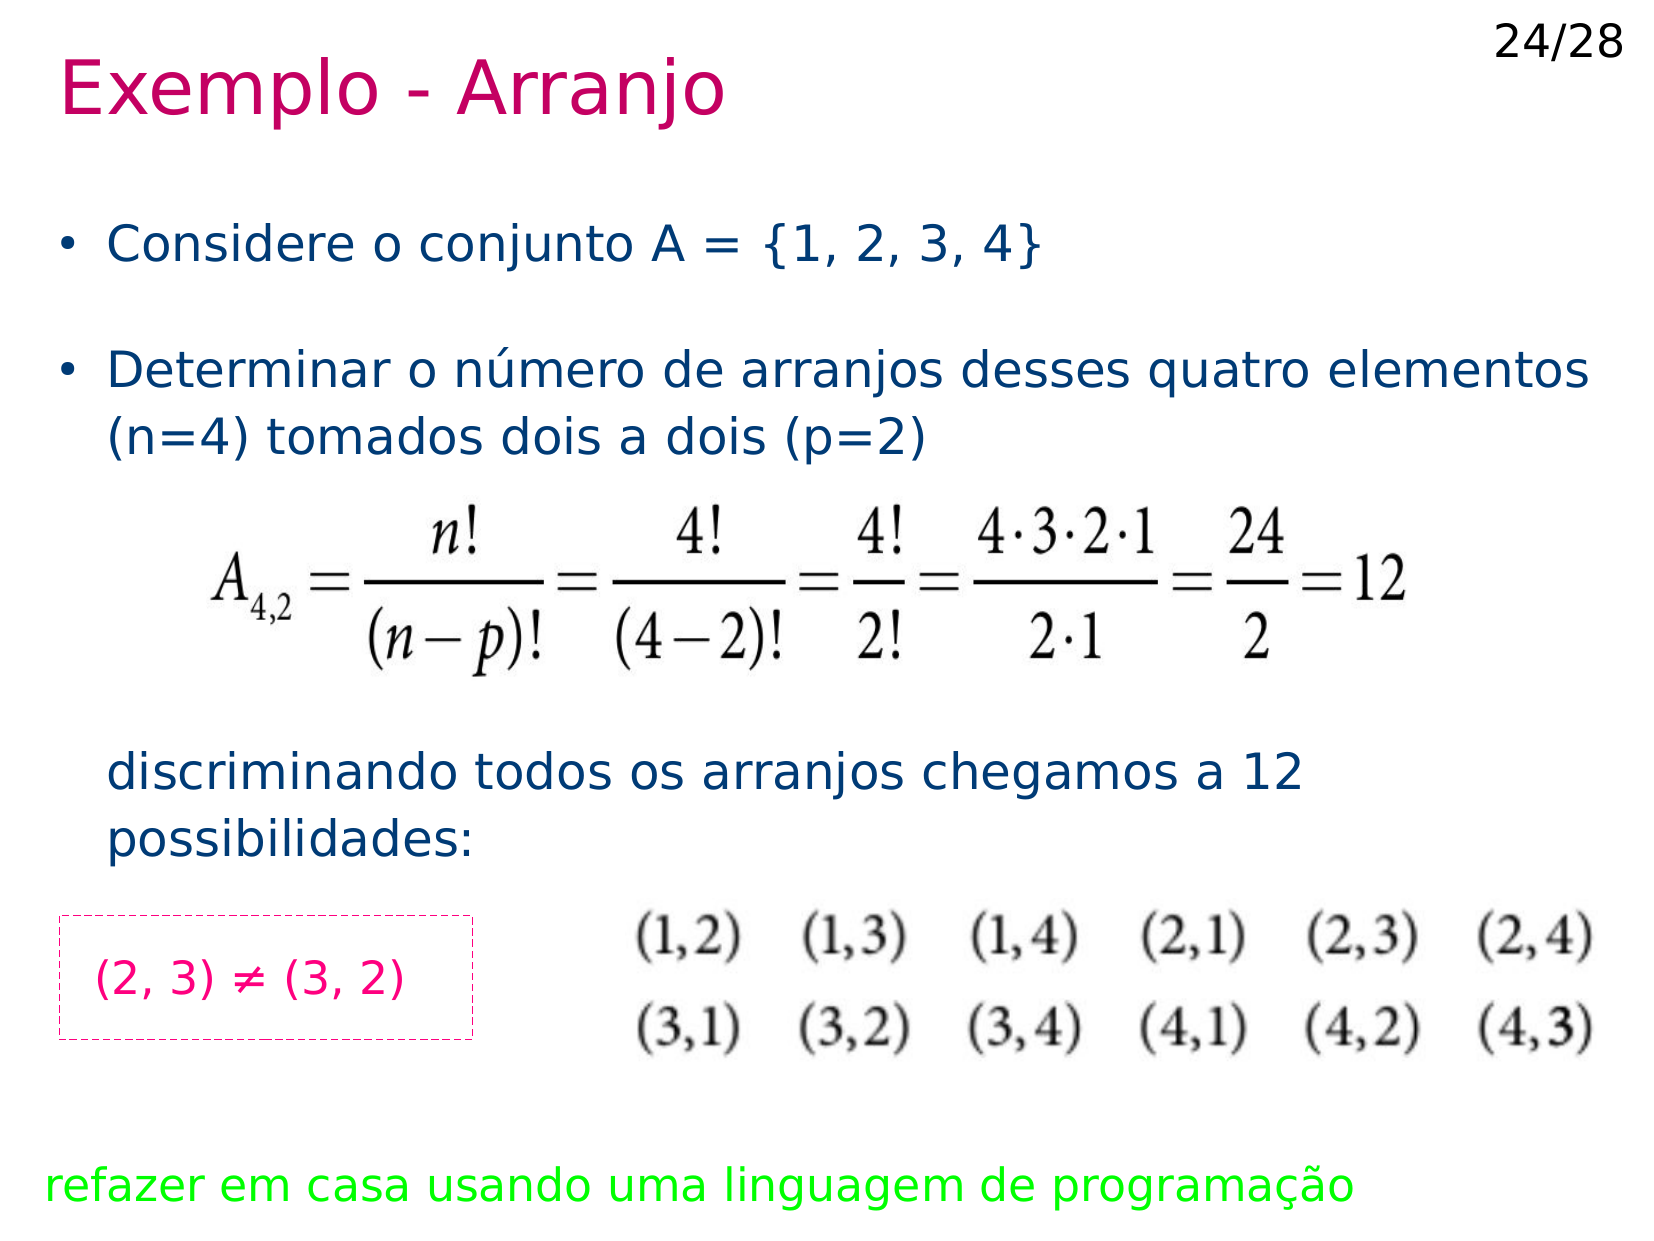

24
# Exemplo - Arranjo
Considere o conjunto A = {1, 2, 3, 4}
Determinar o número de arranjos desses quatro elementos (n=4) tomados dois a dois (p=2)
discriminando todos os arranjos chegamos a 12 possibilidades:
 (2, 3) ≠ (3, 2)
refazer em casa usando uma linguagem de programação